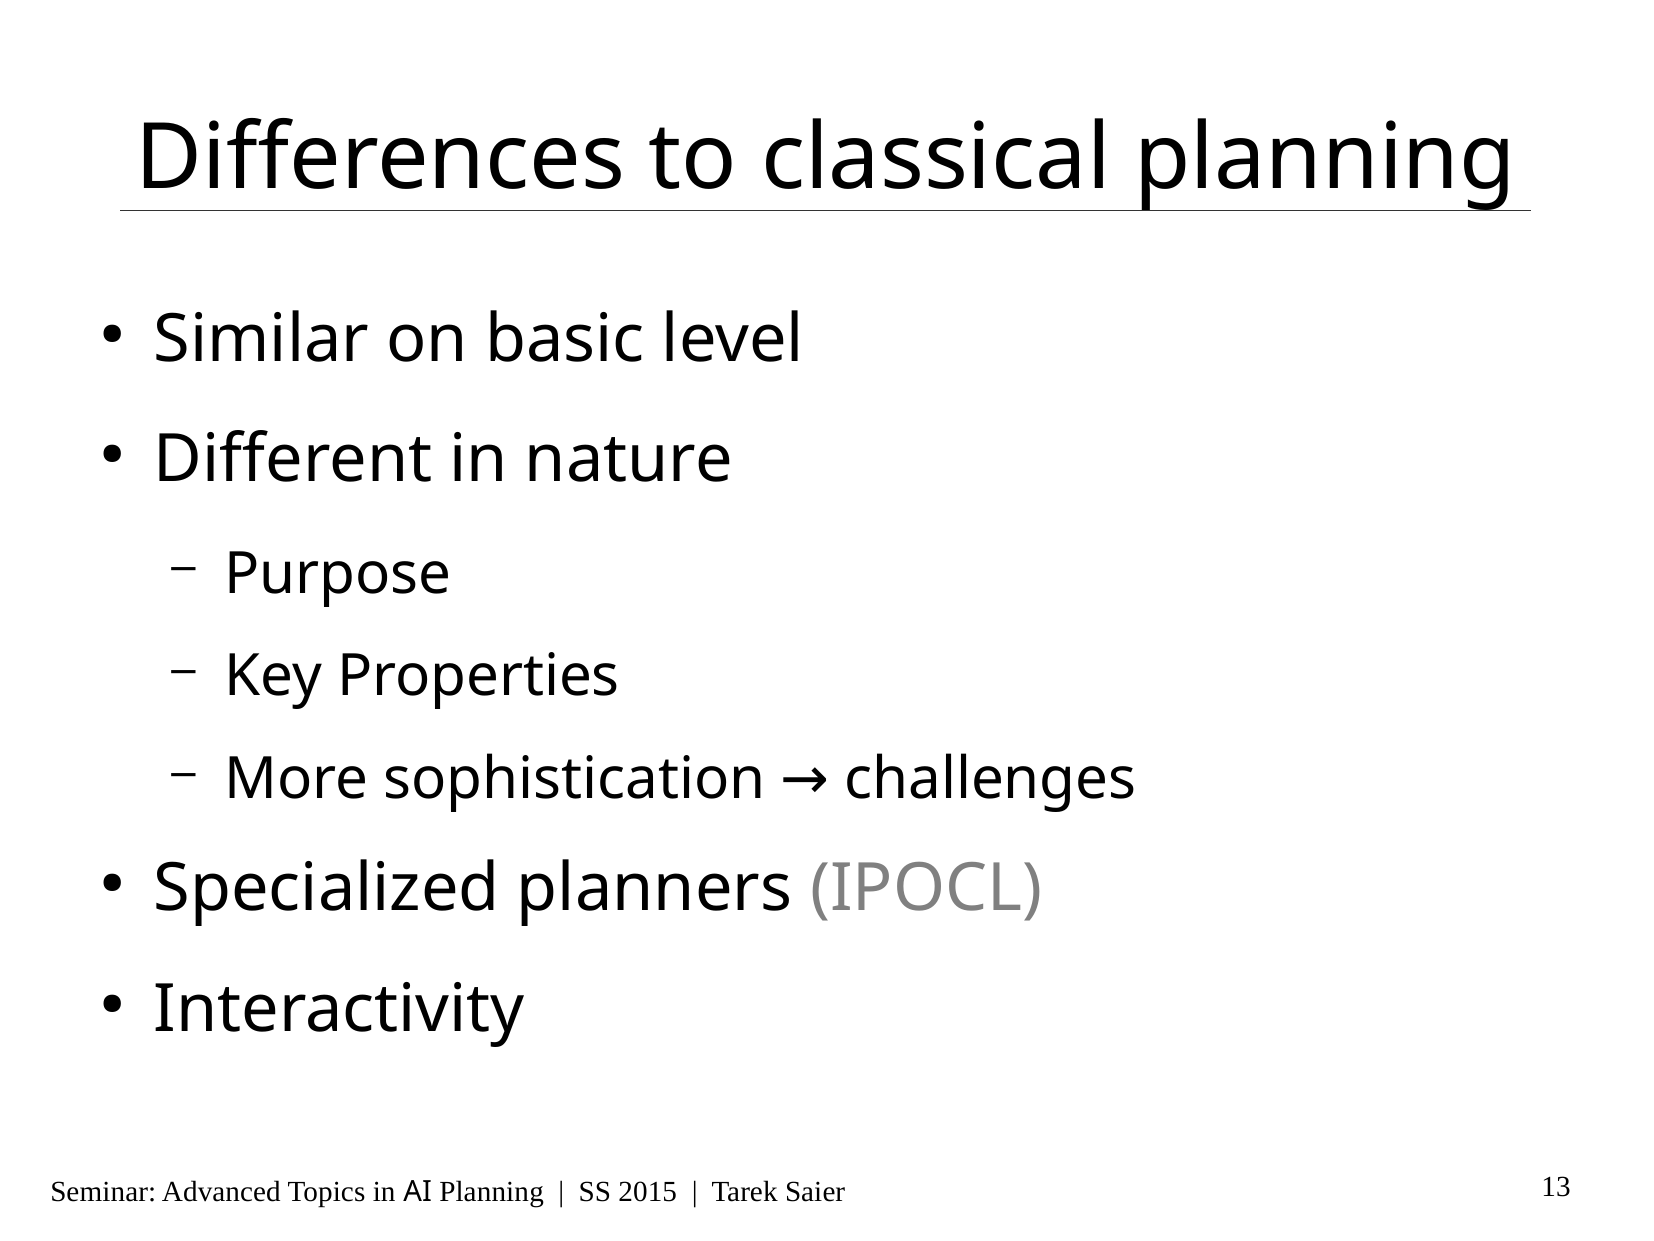

# Differences to classical planning
Similar on basic level
Different in nature
Purpose
Key Properties
More sophistication → challenges
Specialized planners (IPOCL)
Interactivity
13